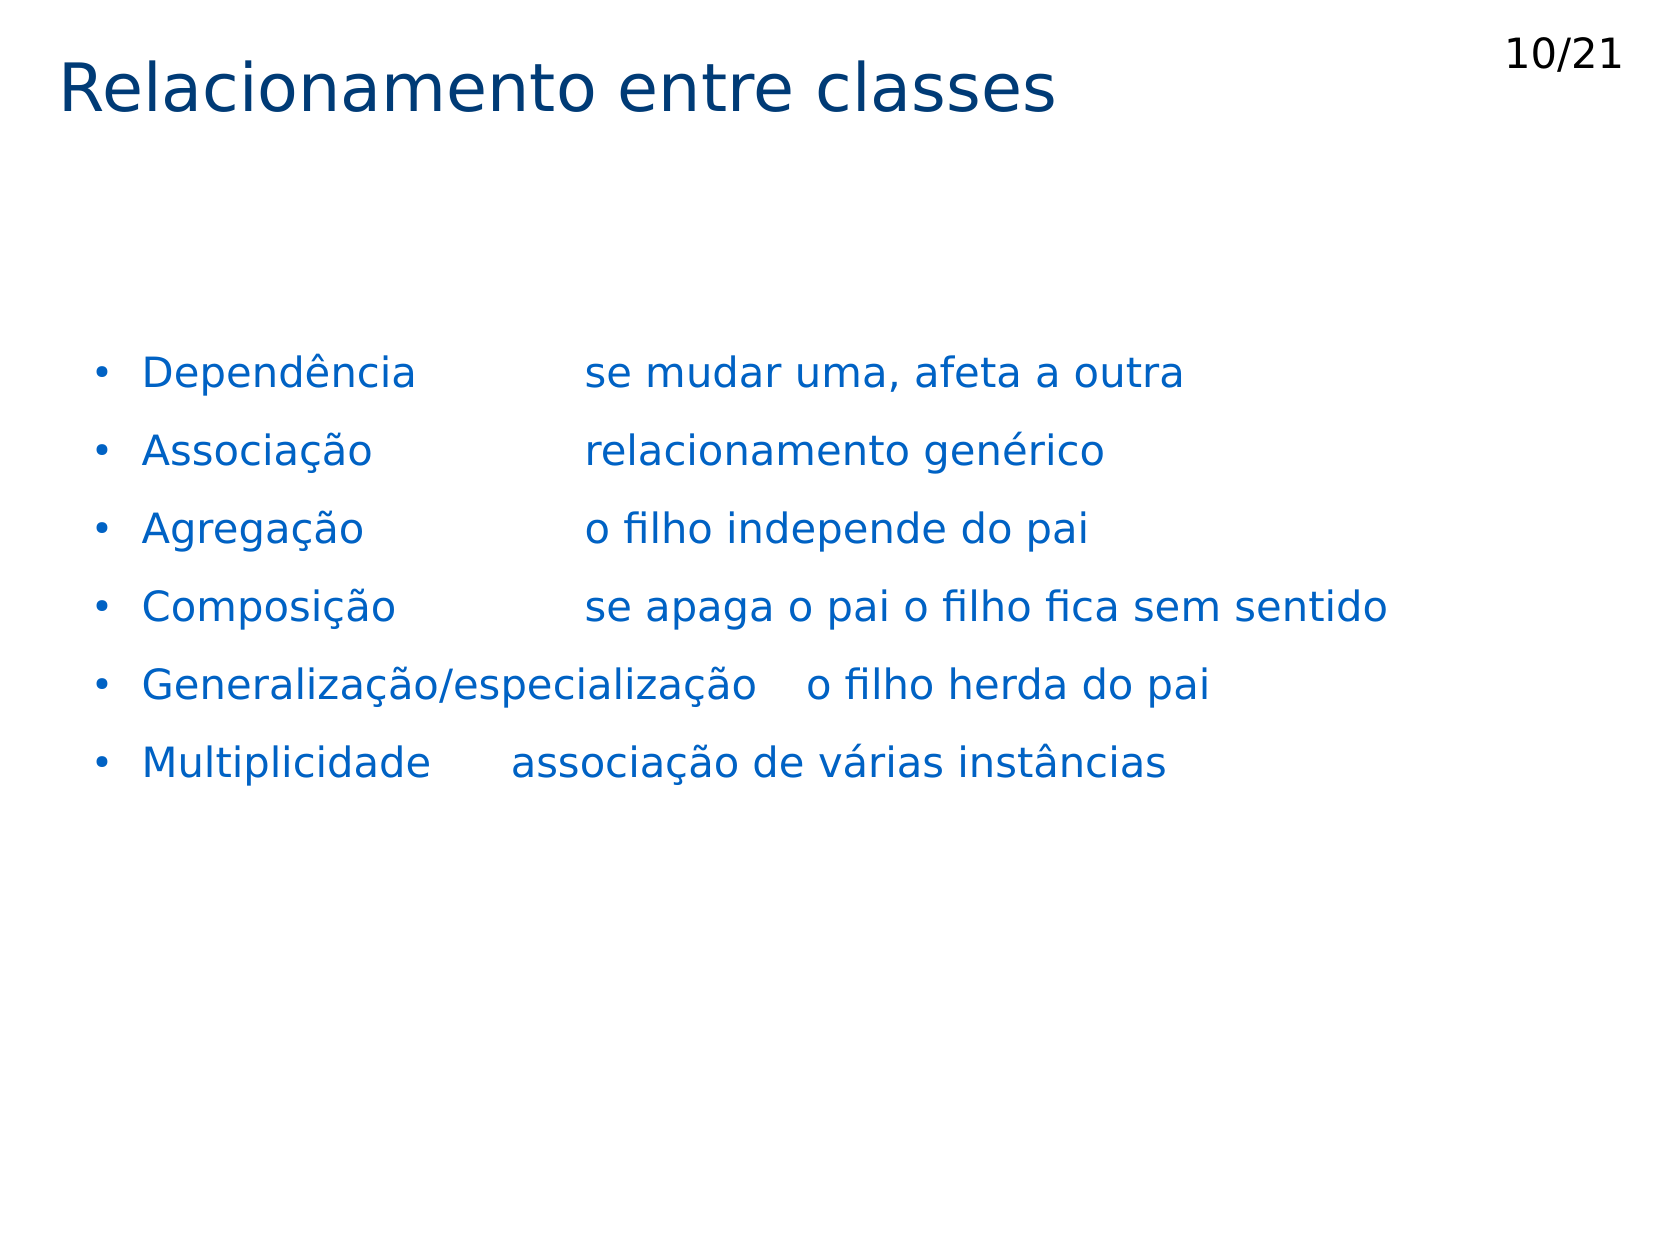

# Relacionamento entre classes
10
Dependência			se mudar uma, afeta a outra
Associação			relacionamento genérico
Agregação			o filho independe do pai
Composição			se apaga o pai o filho fica sem sentido
Generalização/especialização	o filho herda do pai
Multiplicidade		associação de várias instâncias